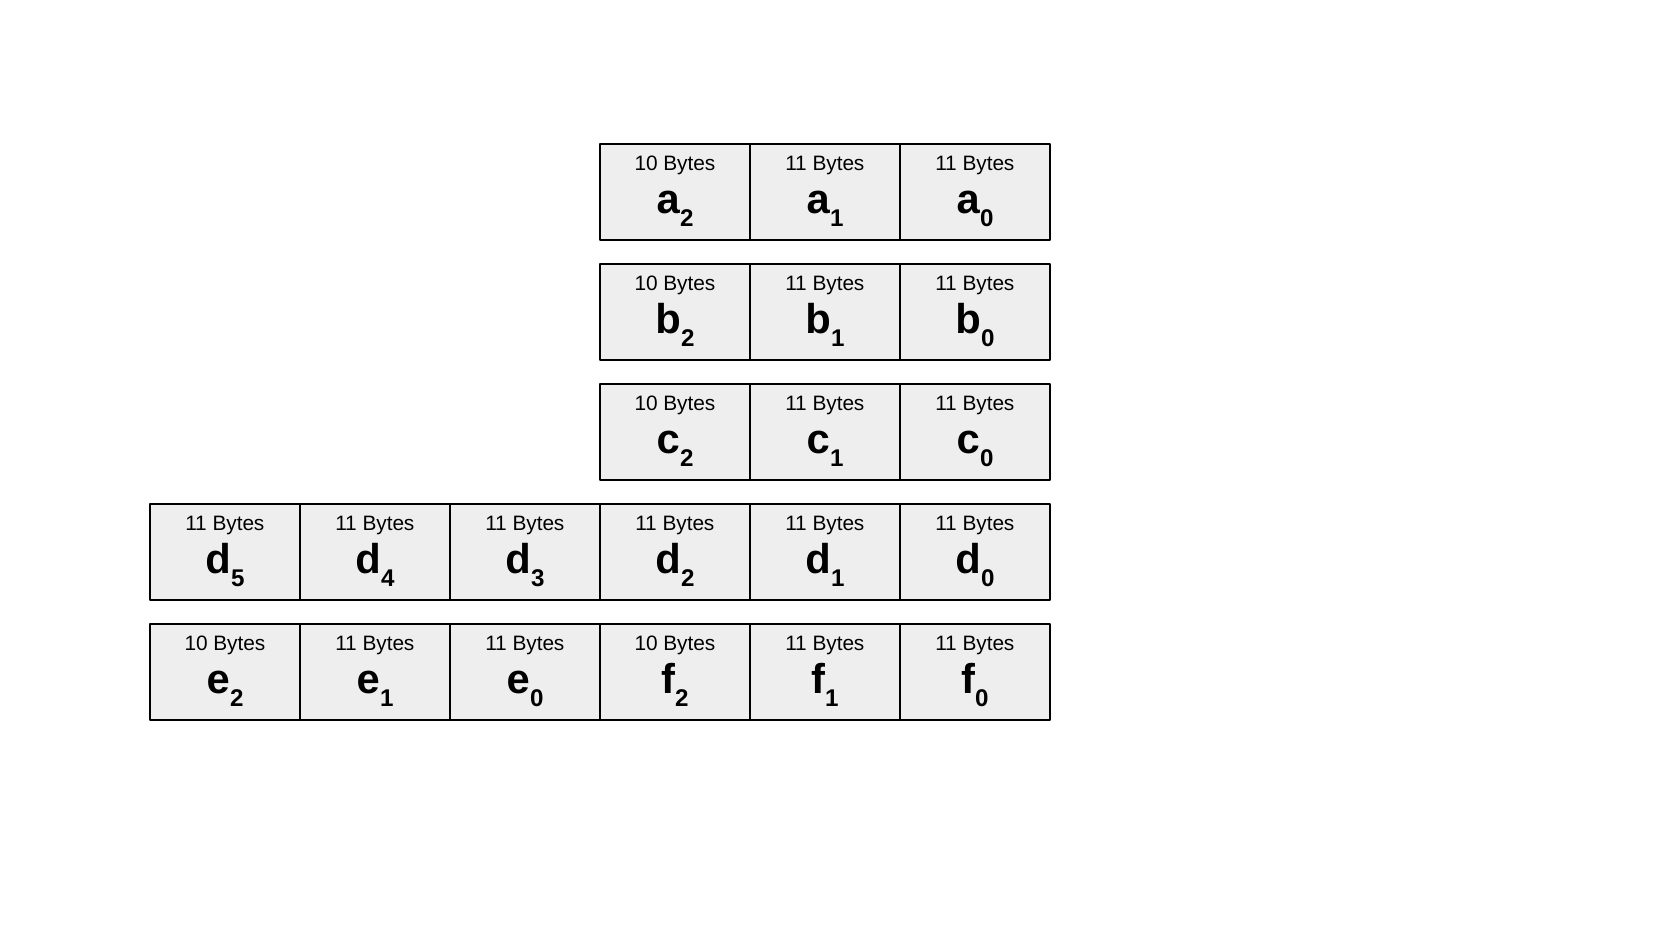

10 Bytes
a2
11 Bytes
a1
11 Bytes
a0
10 Bytes
b2
11 Bytes
b1
11 Bytes
b0
10 Bytes
c2
11 Bytes
c1
11 Bytes
c0
11 Bytes
d5
11 Bytes
d4
11 Bytes
d3
11 Bytes
d2
11 Bytes
d1
11 Bytes
d0
10 Bytes
e2
11 Bytes
e1
11 Bytes
e0
10 Bytes
f2
11 Bytes
f1
11 Bytes
f0